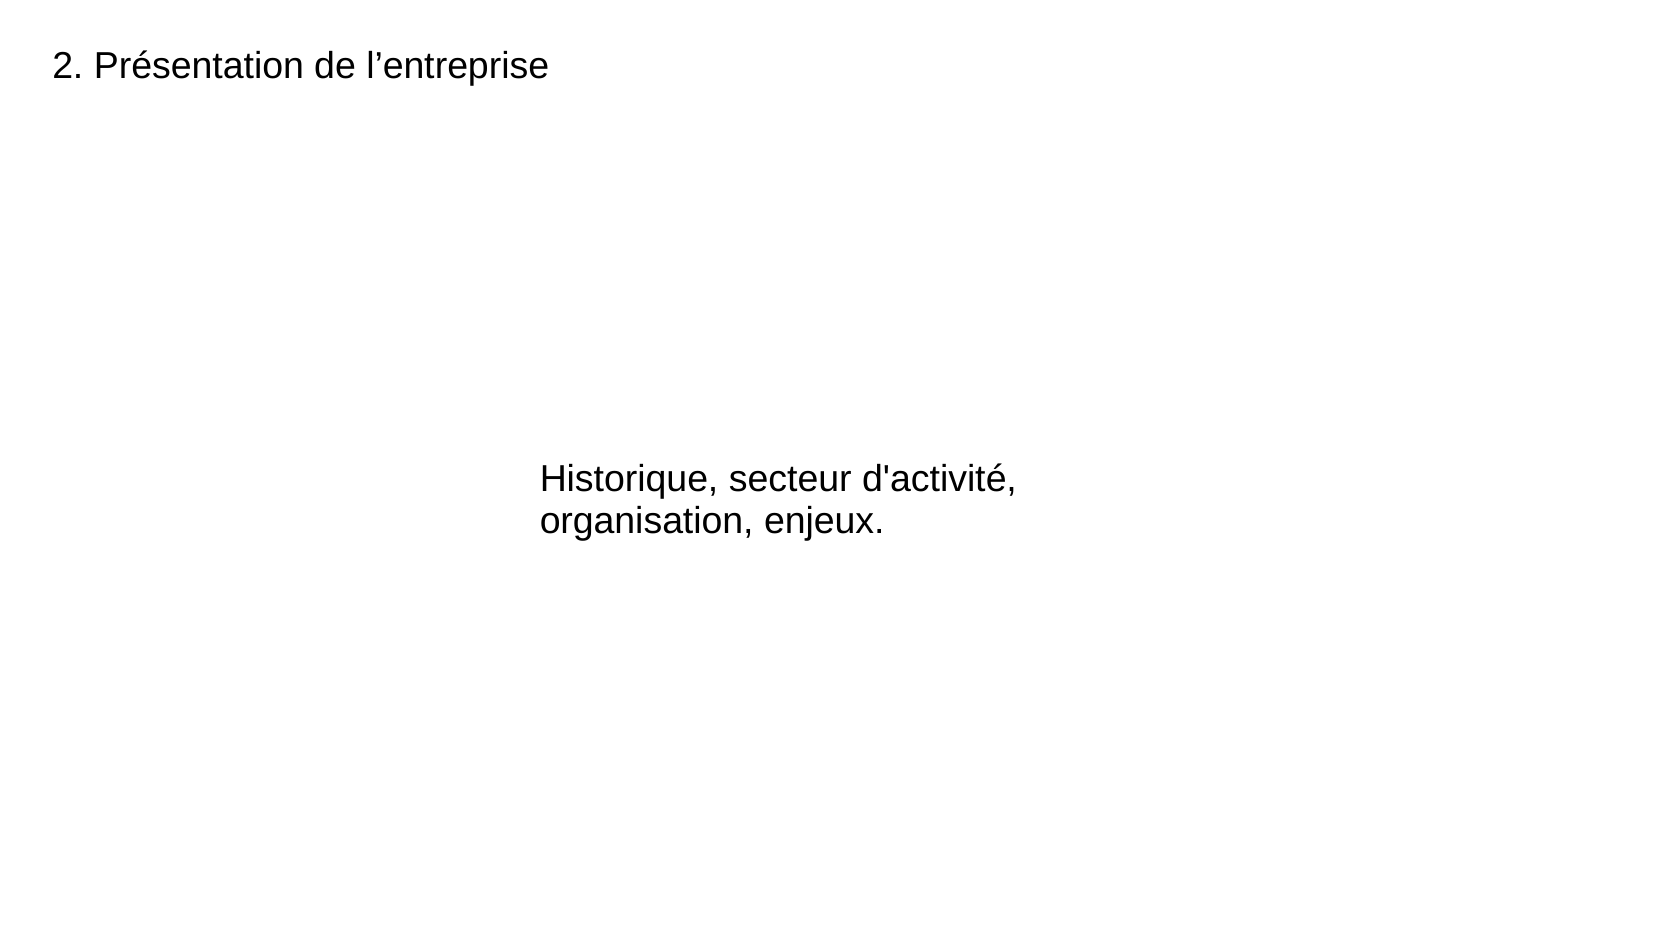

2. Présentation de l’entreprise
Historique, secteur d'activité, organisation, enjeux.